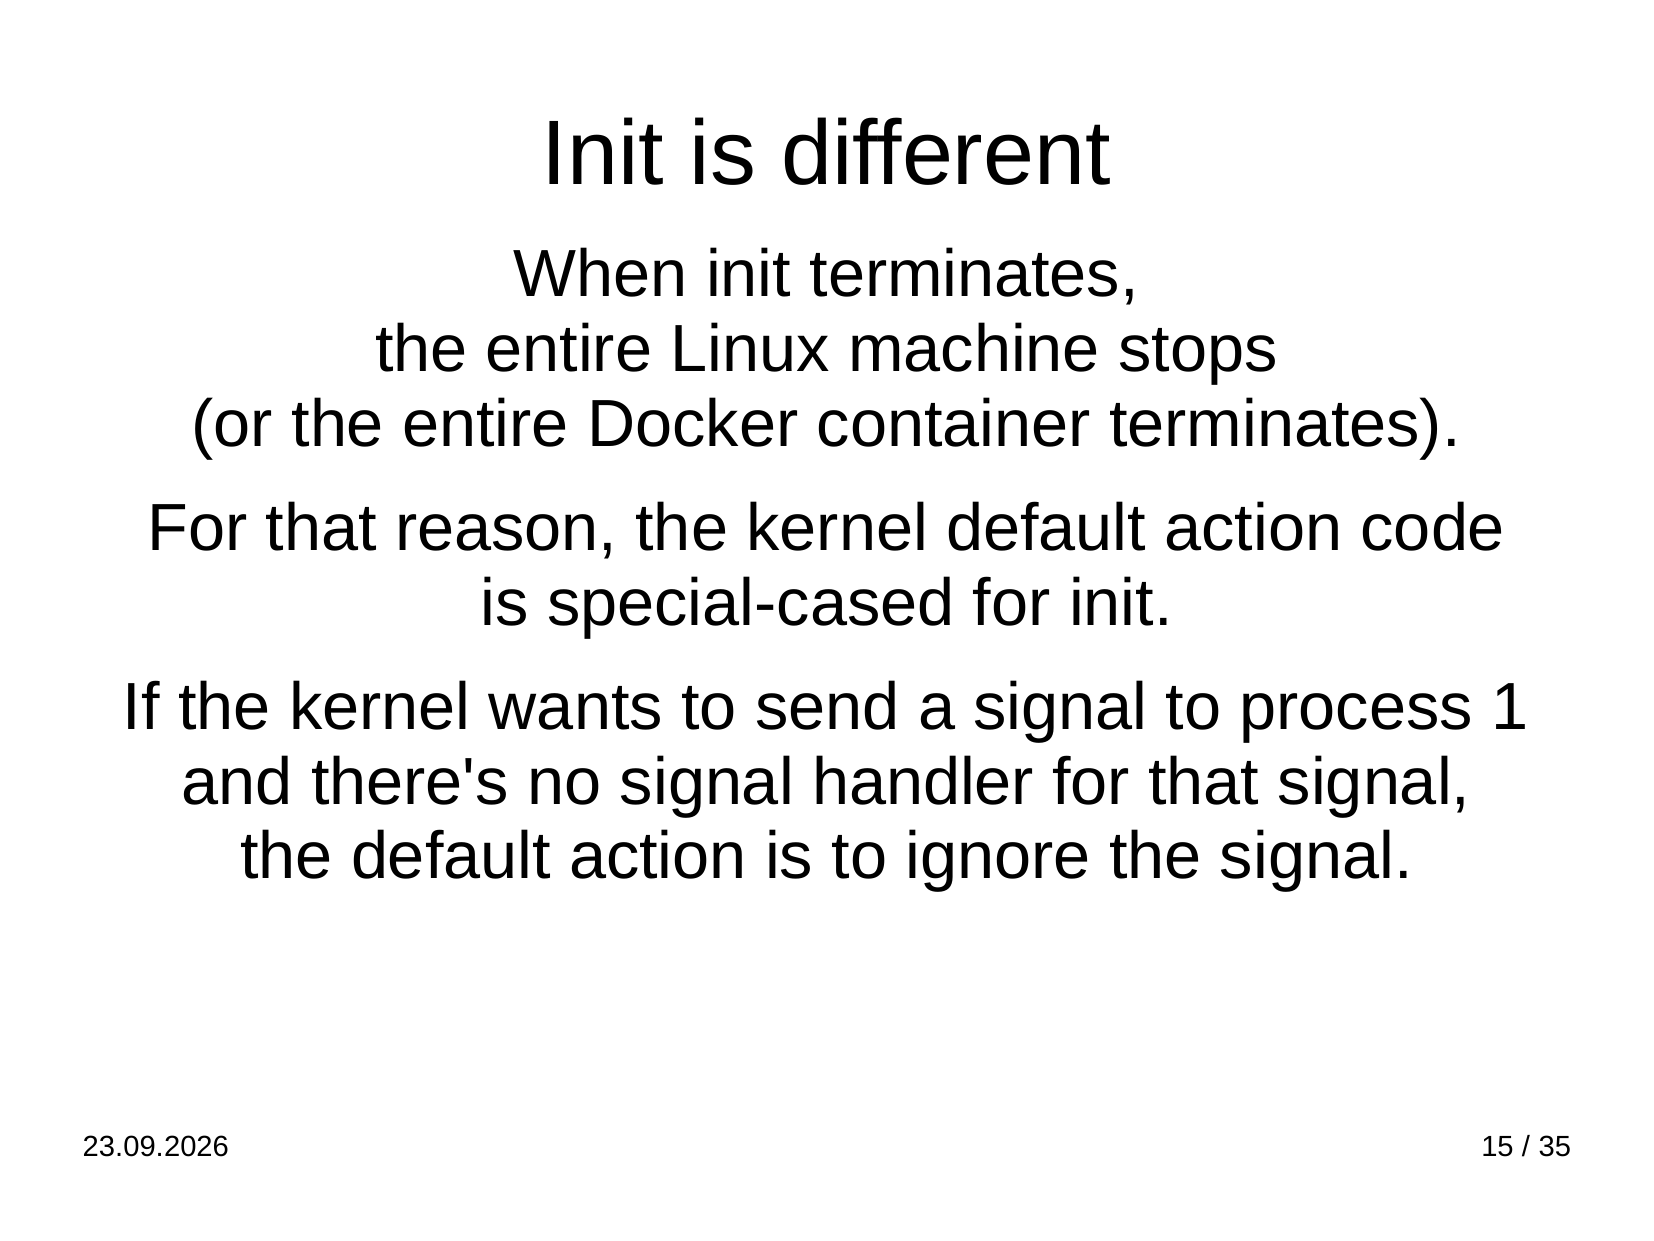

# Init is different
When init terminates,
the entire Linux machine stops
(or the entire Docker container terminates).
For that reason, the kernel default action code
is special-cased for init.
If the kernel wants to send a signal to process 1
and there's no signal handler for that signal,
the default action is to ignore the signal.